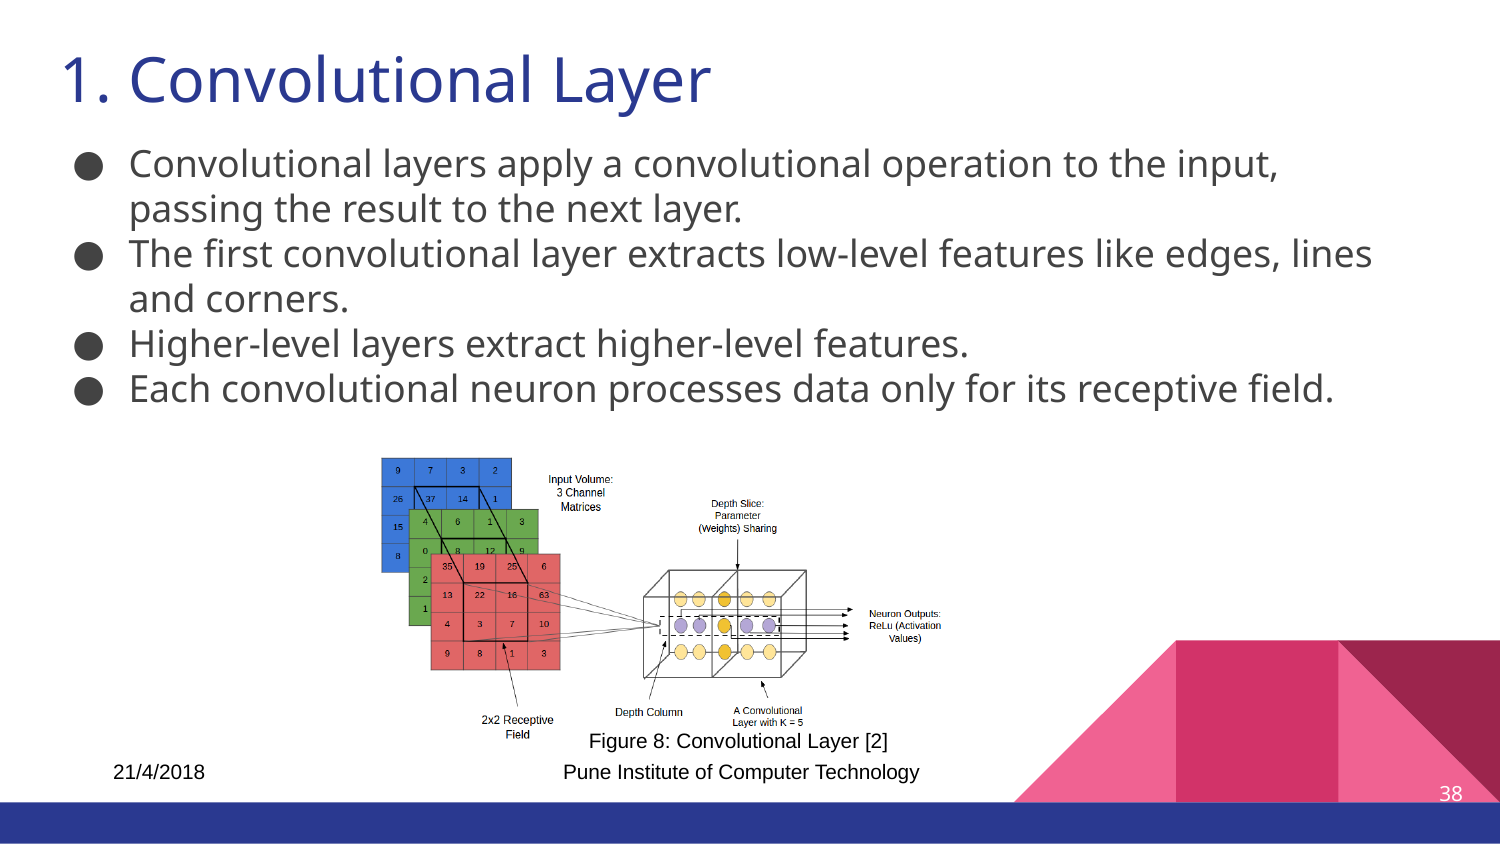

# Convolutional Layer
Convolutional layers apply a convolutional operation to the input, passing the result to the next layer.
The first convolutional layer extracts low-level features like edges, lines and corners.
Higher-level layers extract higher-level features.
Each convolutional neuron processes data only for its receptive field.
Figure 8: Convolutional Layer [2]